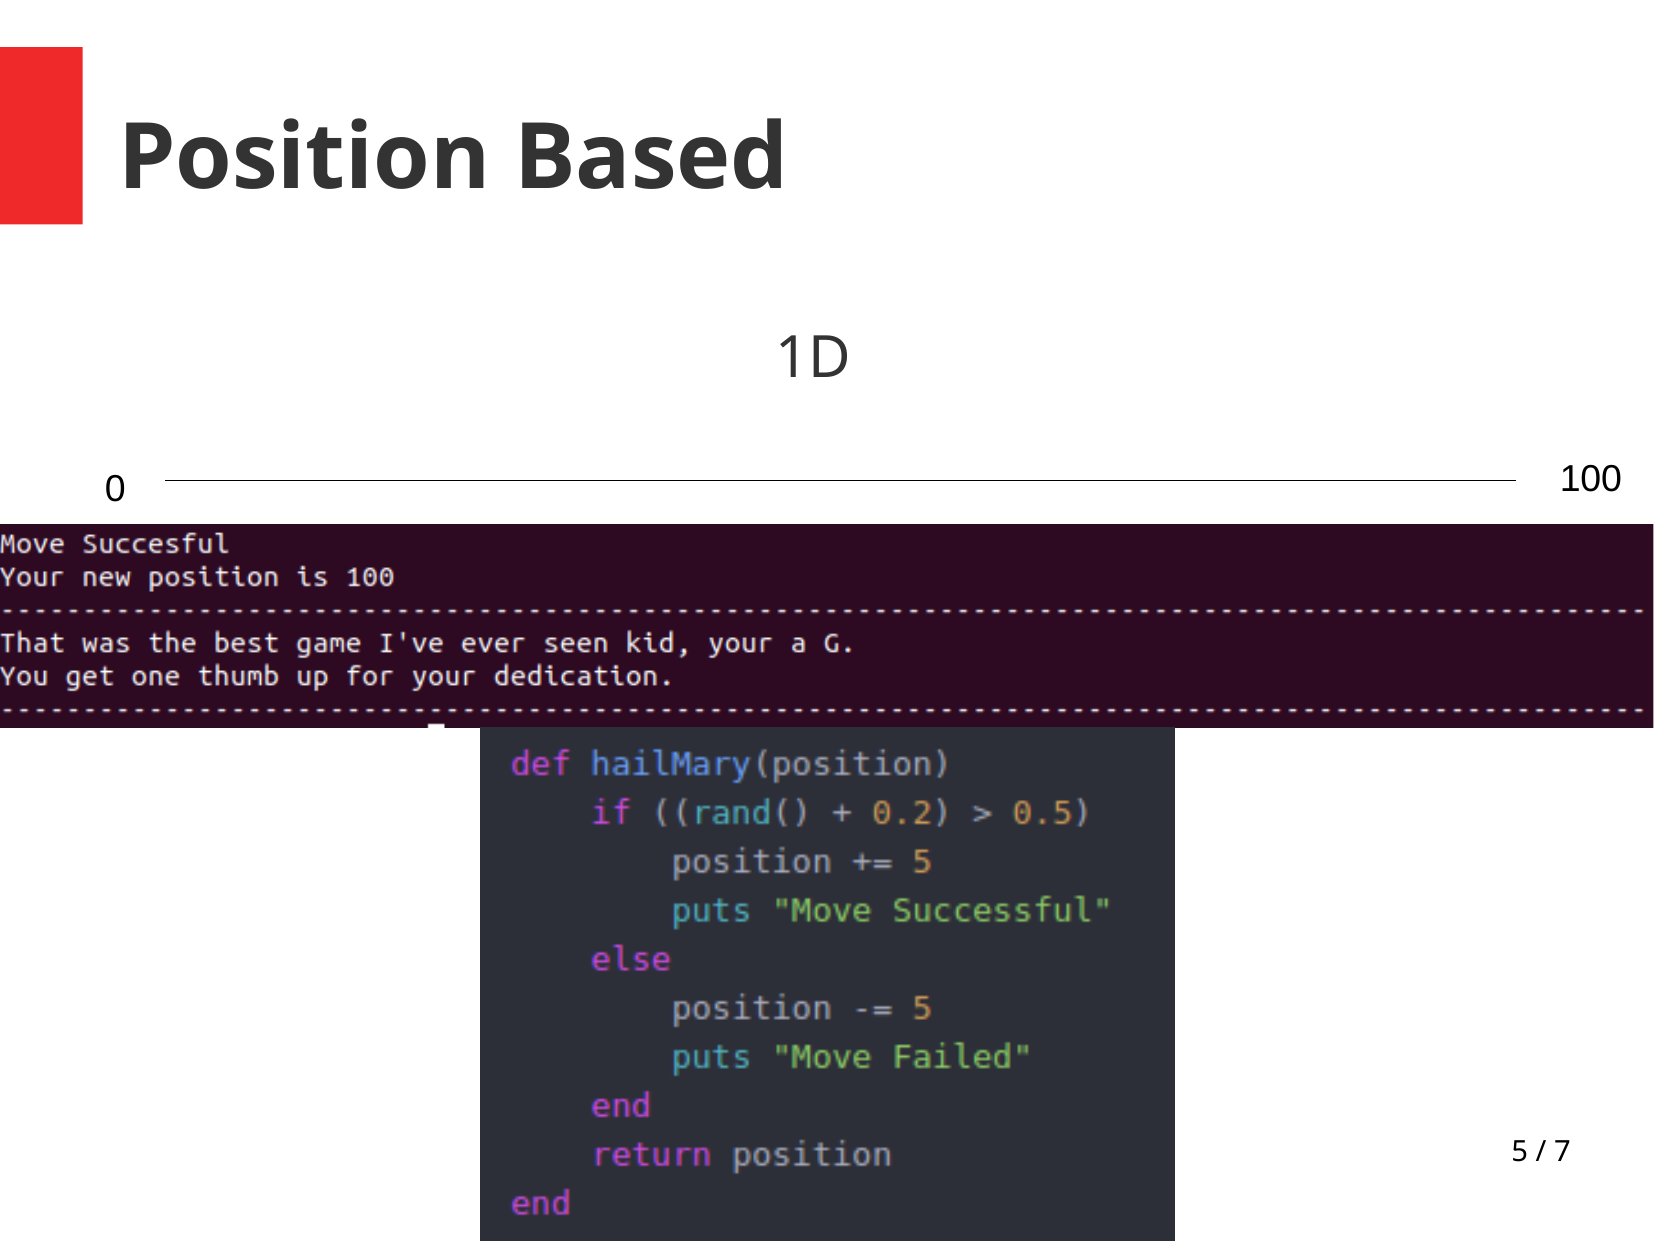

# Position Based
1D
100
0
5